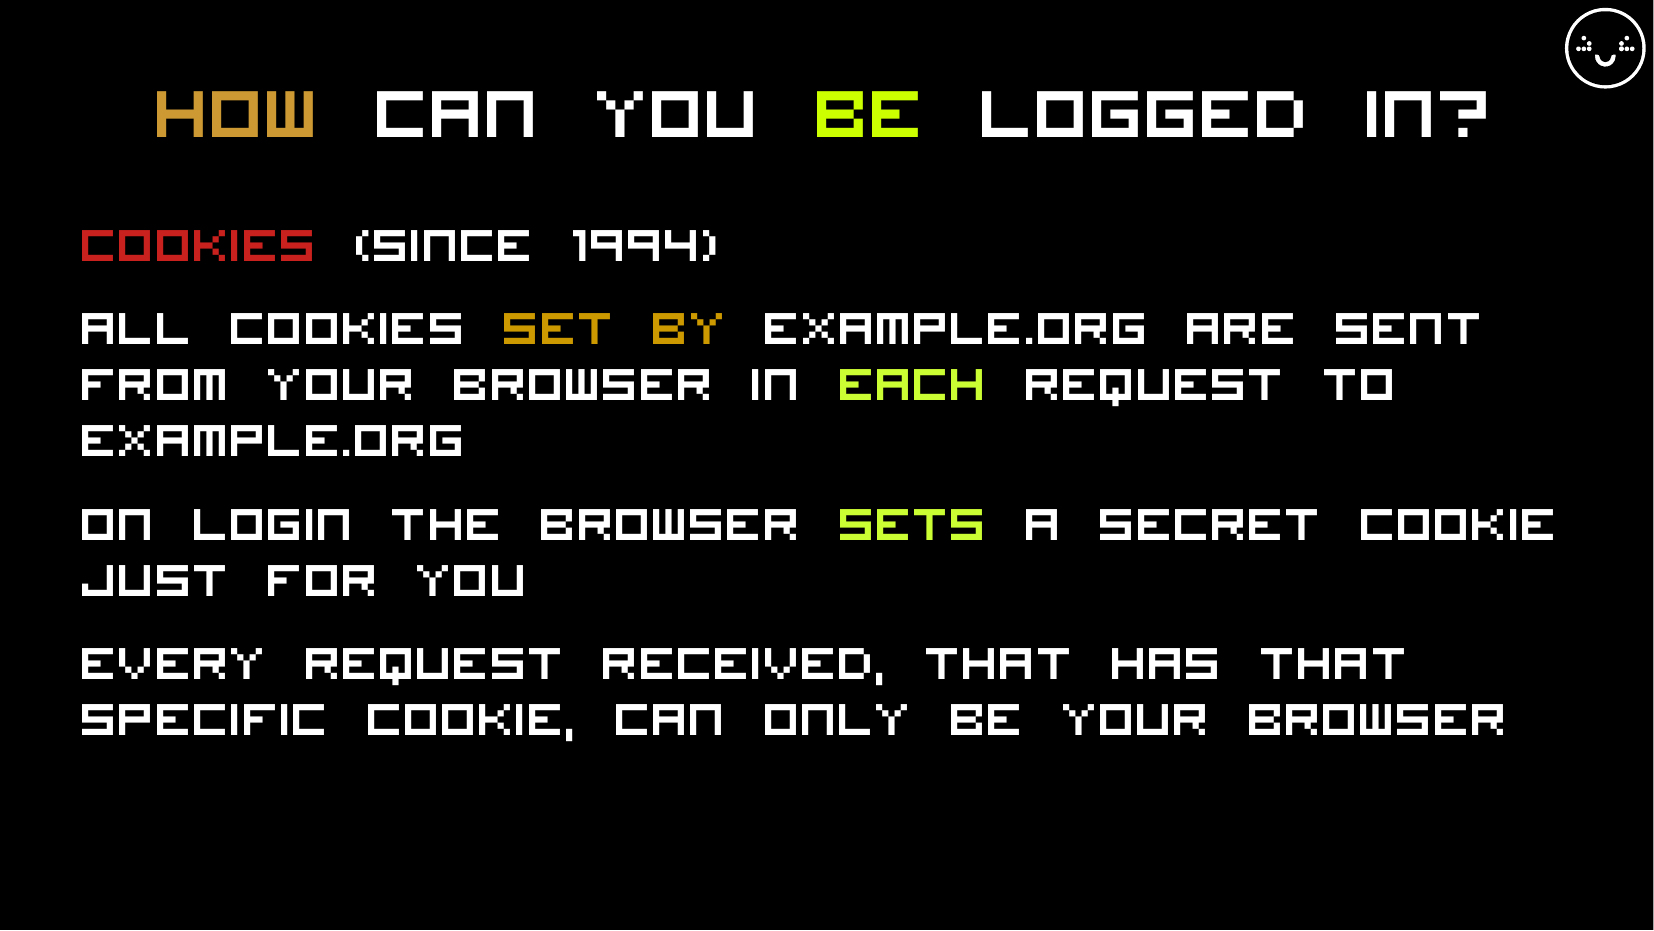

# How can you be logged in?
Cookies (since 1994)
All Cookies set by example.org are sent from your browser in each request to example.org
On login the browser sets a secret cookie just for you
Every request received, that has that specific cookie, can only be your browser